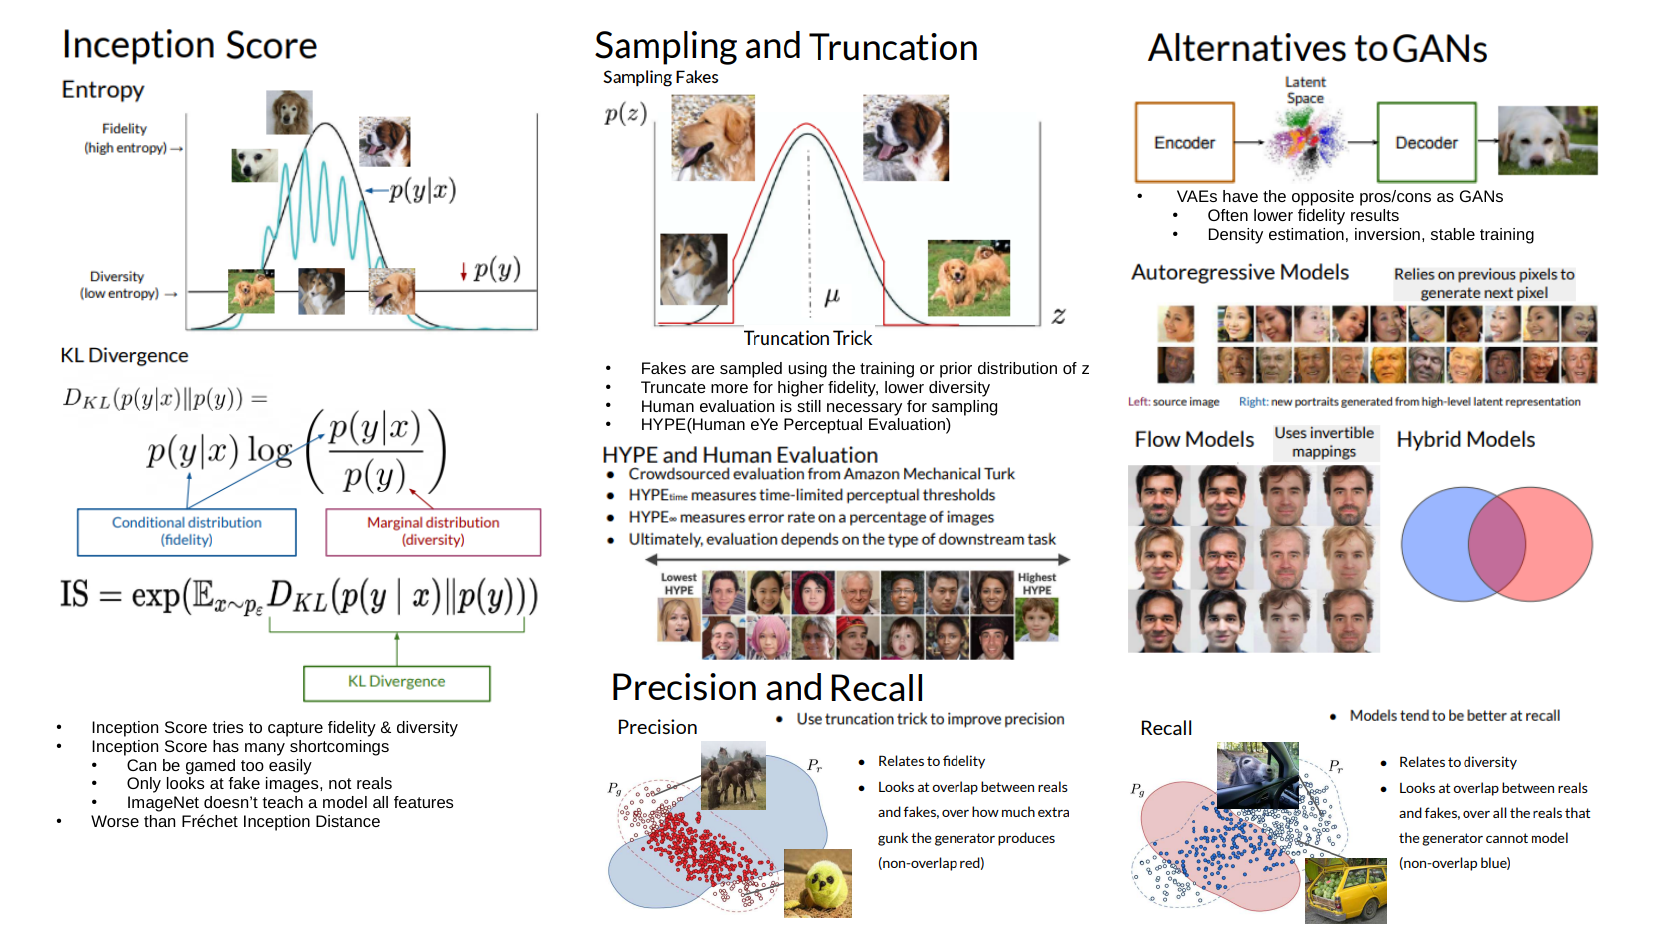

VAEs have the opposite pros/cons as GANs
Often lower fidelity results
Density estimation, inversion, stable training
Fakes are sampled using the training or prior distribution of z
Truncate more for higher fidelity, lower diversity
Human evaluation is still necessary for sampling
HYPE(Human eYe Perceptual Evaluation)
Inception Score tries to capture fidelity & diversity
Inception Score has many shortcomings
Can be gamed too easily
Only looks at fake images, not reals
ImageNet doesn’t teach a model all features
Worse than Fréchet Inception Distance